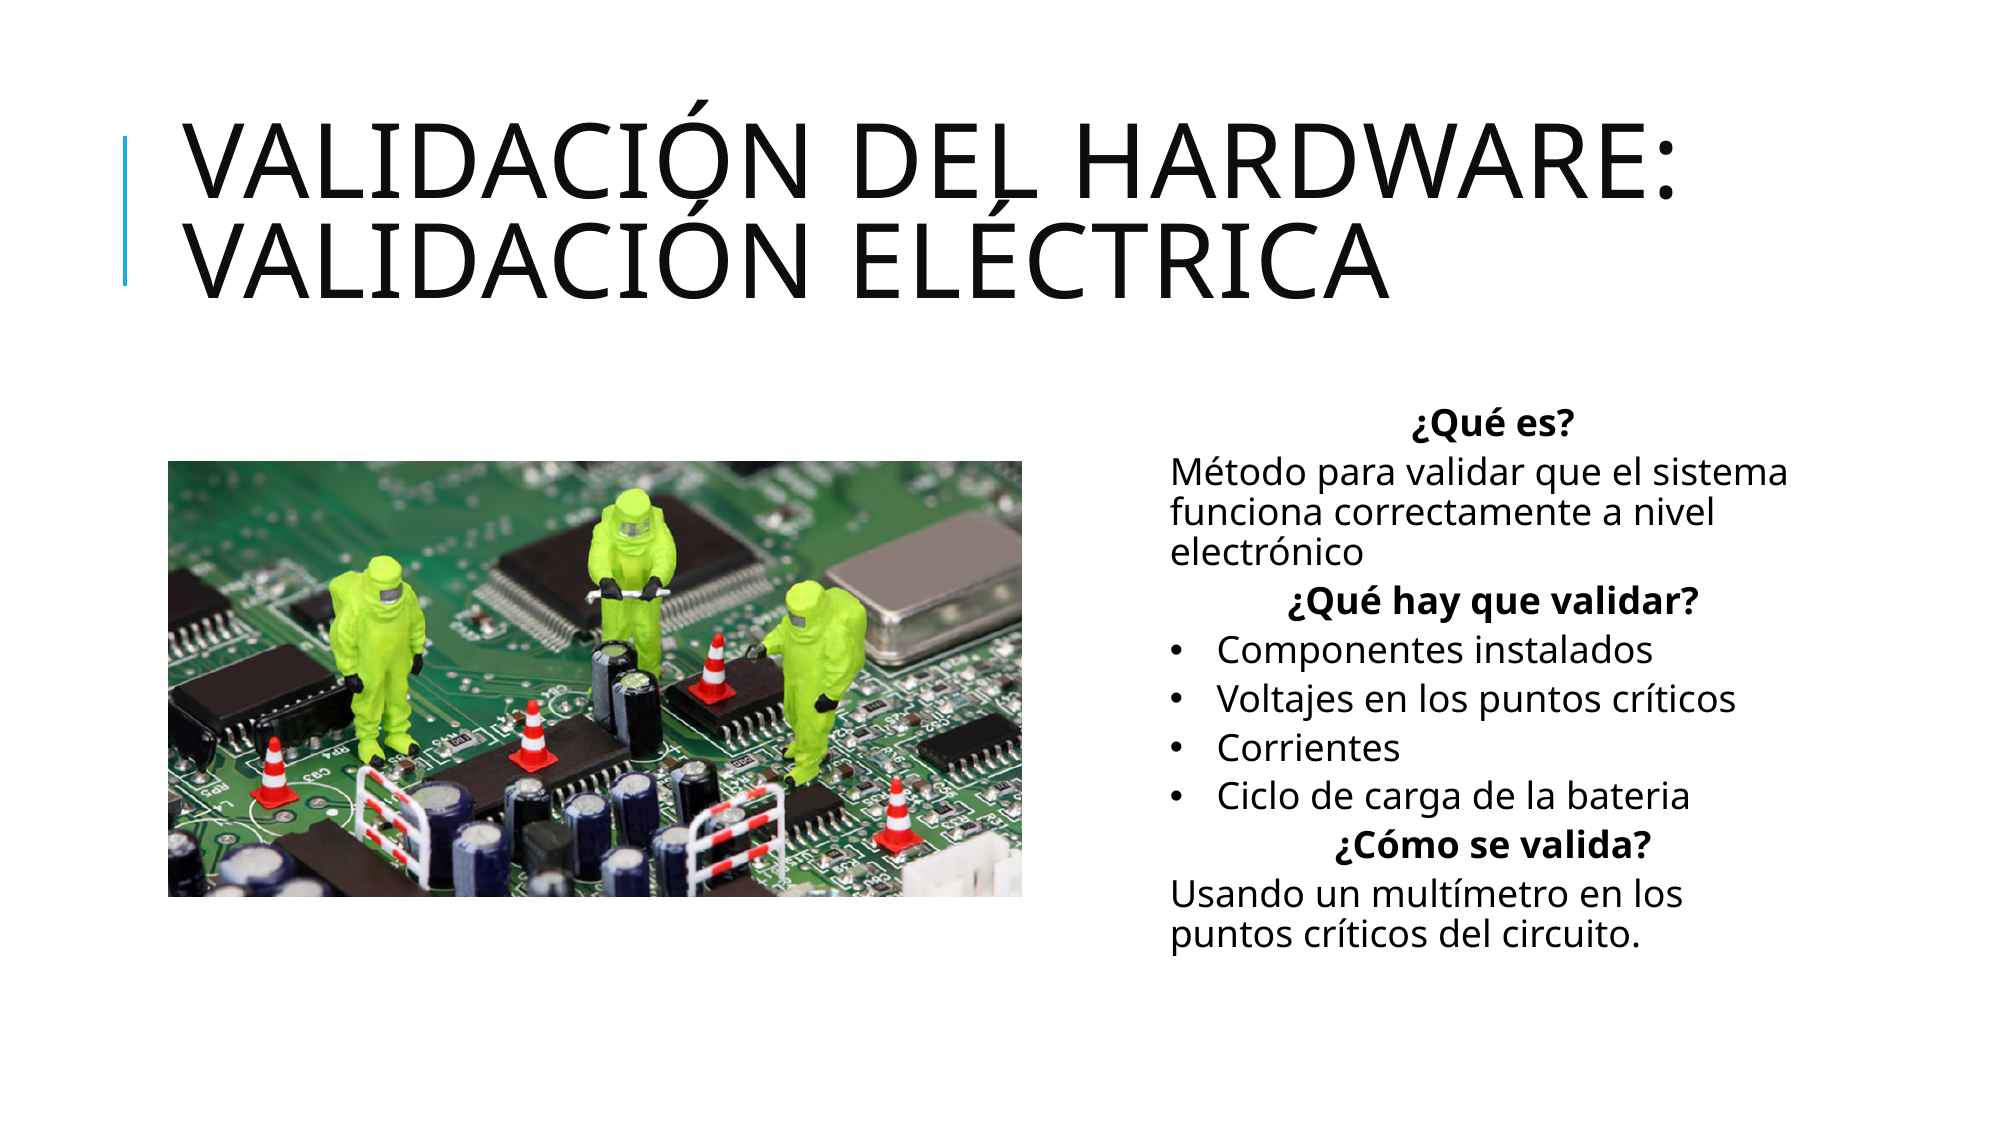

# Validación del hardware: validación eléctrica
¿Qué es?
Método para validar que el sistema funciona correctamente a nivel electrónico
¿Qué hay que validar?
Componentes instalados
Voltajes en los puntos críticos
Corrientes
Ciclo de carga de la bateria
¿Cómo se valida?
Usando un multímetro en los puntos críticos del circuito.